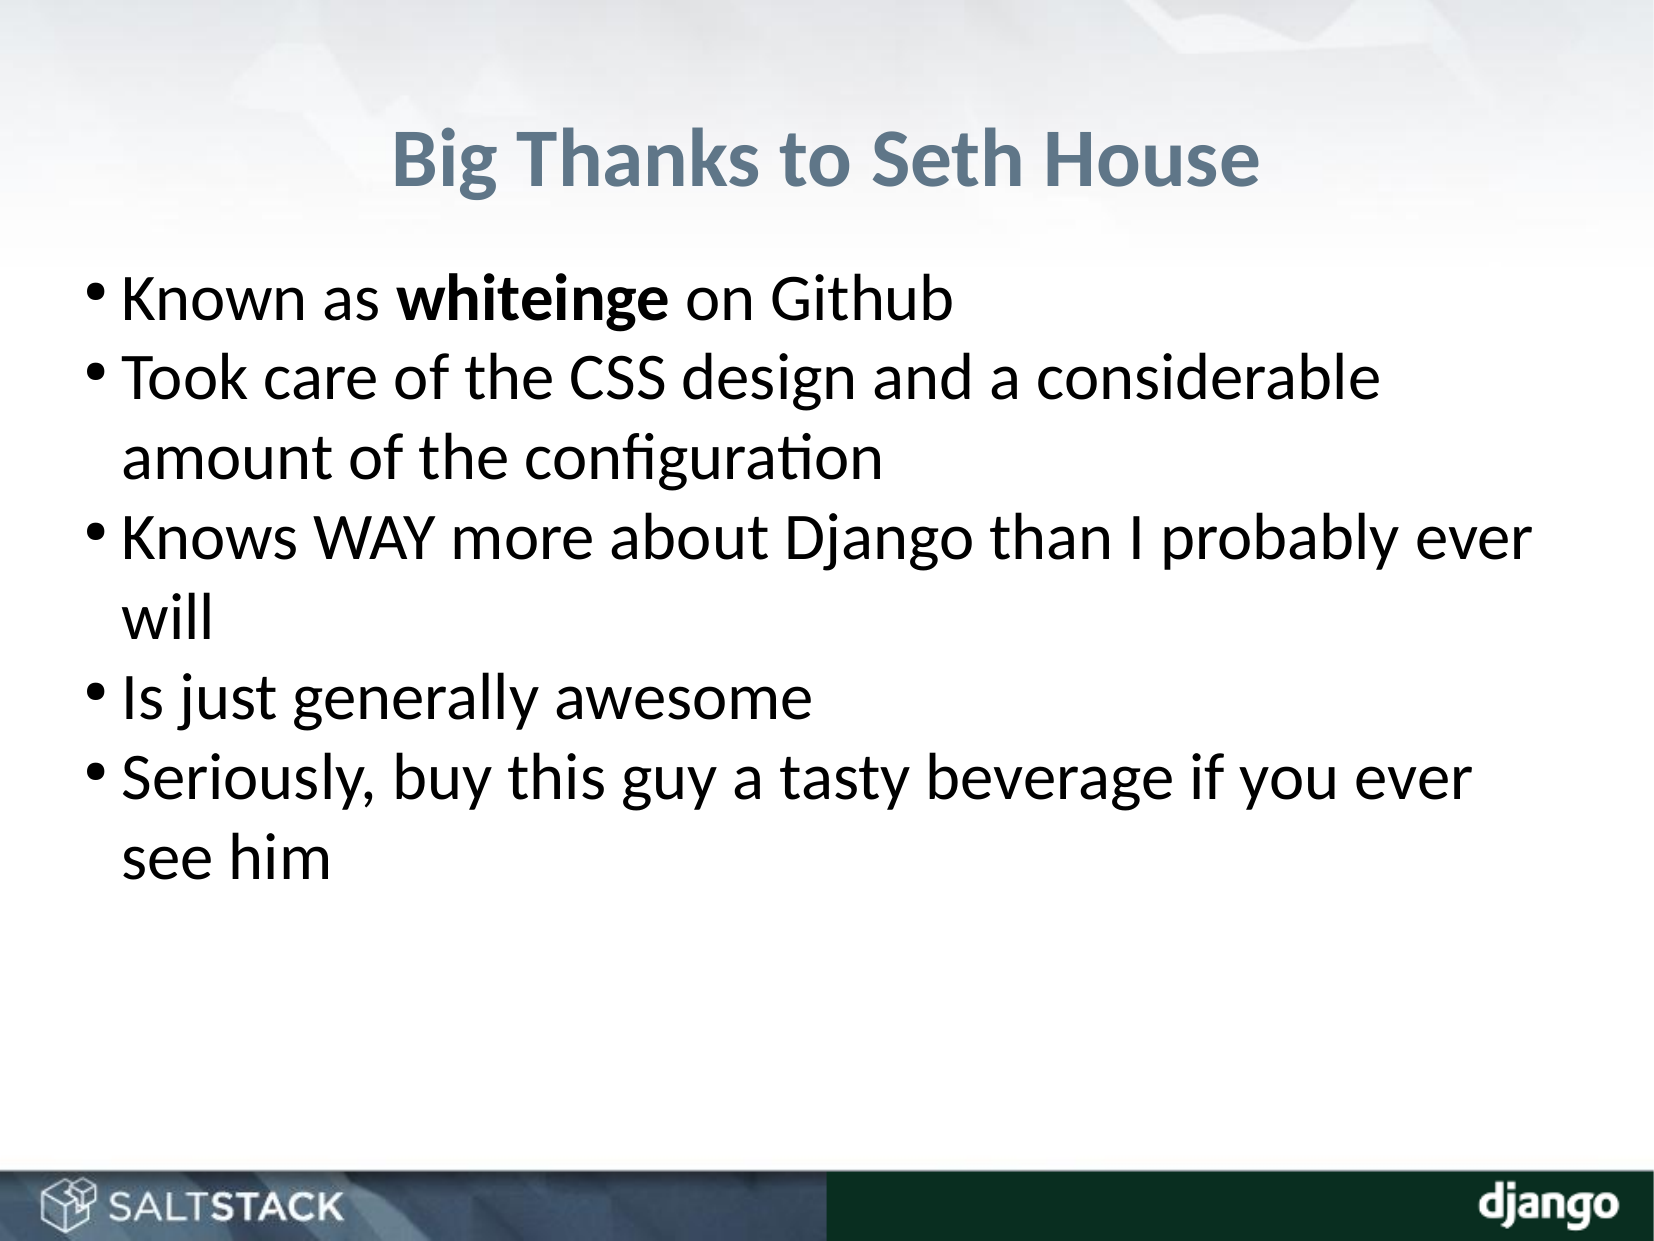

Big Thanks to Seth House
Known as whiteinge on Github
Took care of the CSS design and a considerable amount of the configuration
Knows WAY more about Django than I probably ever will
Is just generally awesome
Seriously, buy this guy a tasty beverage if you ever see him